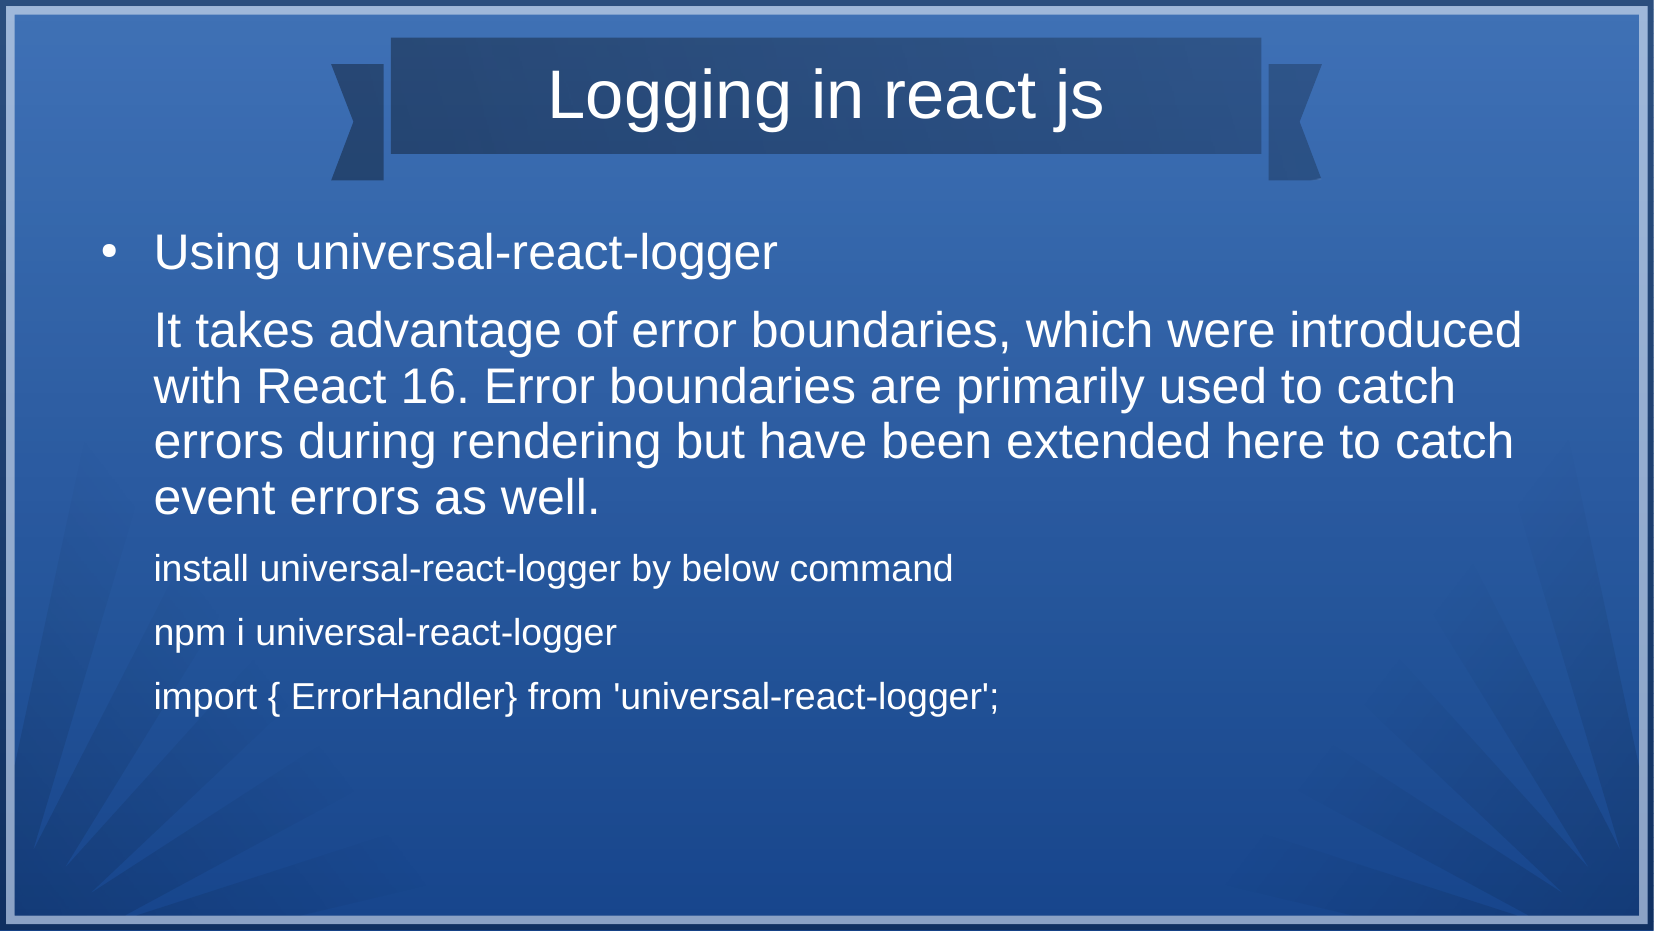

# Logging in react js
Using universal-react-logger
It takes advantage of error boundaries, which were introduced with React 16. Error boundaries are primarily used to catch errors during rendering but have been extended here to catch event errors as well.
install universal-react-logger by below command
npm i universal-react-logger
import { ErrorHandler} from 'universal-react-logger';